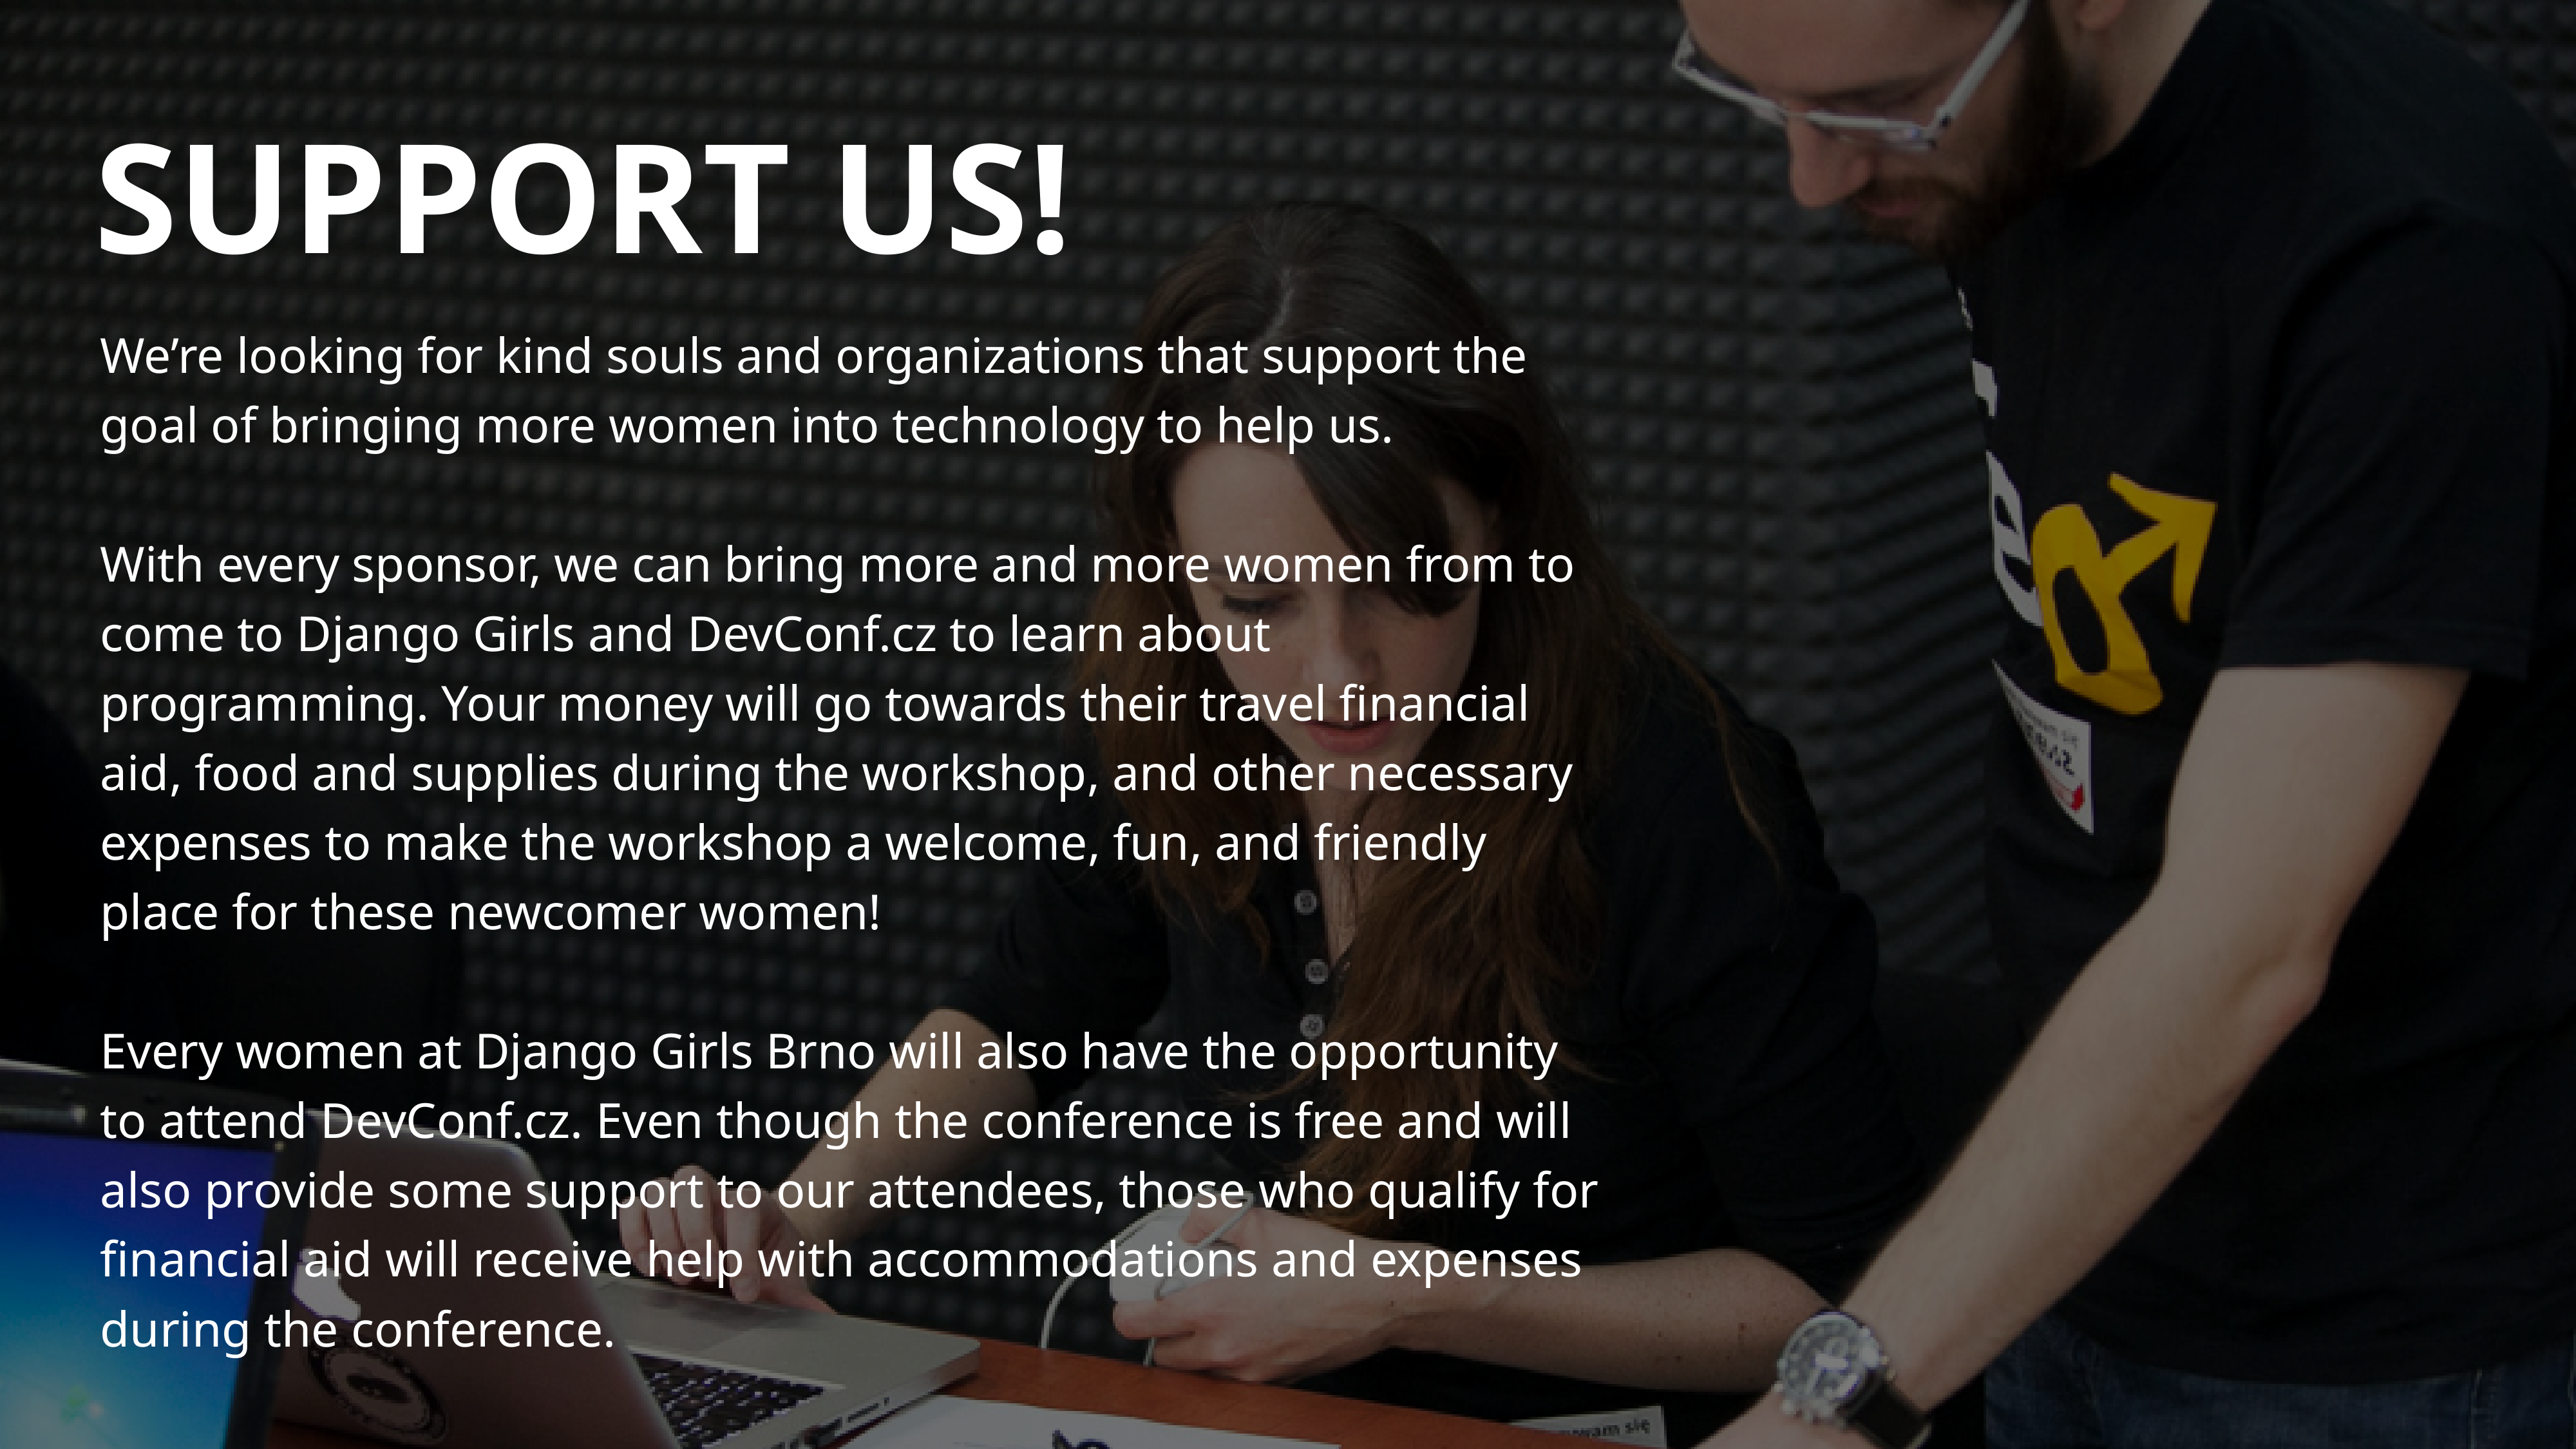

# SUPPORT US!
We’re looking for kind souls and organizations that support the goal of bringing more women into technology to help us.
With every sponsor, we can bring more and more women from to come to Django Girls and DevConf.cz to learn about programming. Your money will go towards their travel financial aid, food and supplies during the workshop, and other necessary expenses to make the workshop a welcome, fun, and friendly place for these newcomer women!
Every women at Django Girls Brno will also have the opportunity to attend DevConf.cz. Even though the conference is free and will also provide some support to our attendees, those who qualify for financial aid will receive help with accommodations and expenses during the conference.